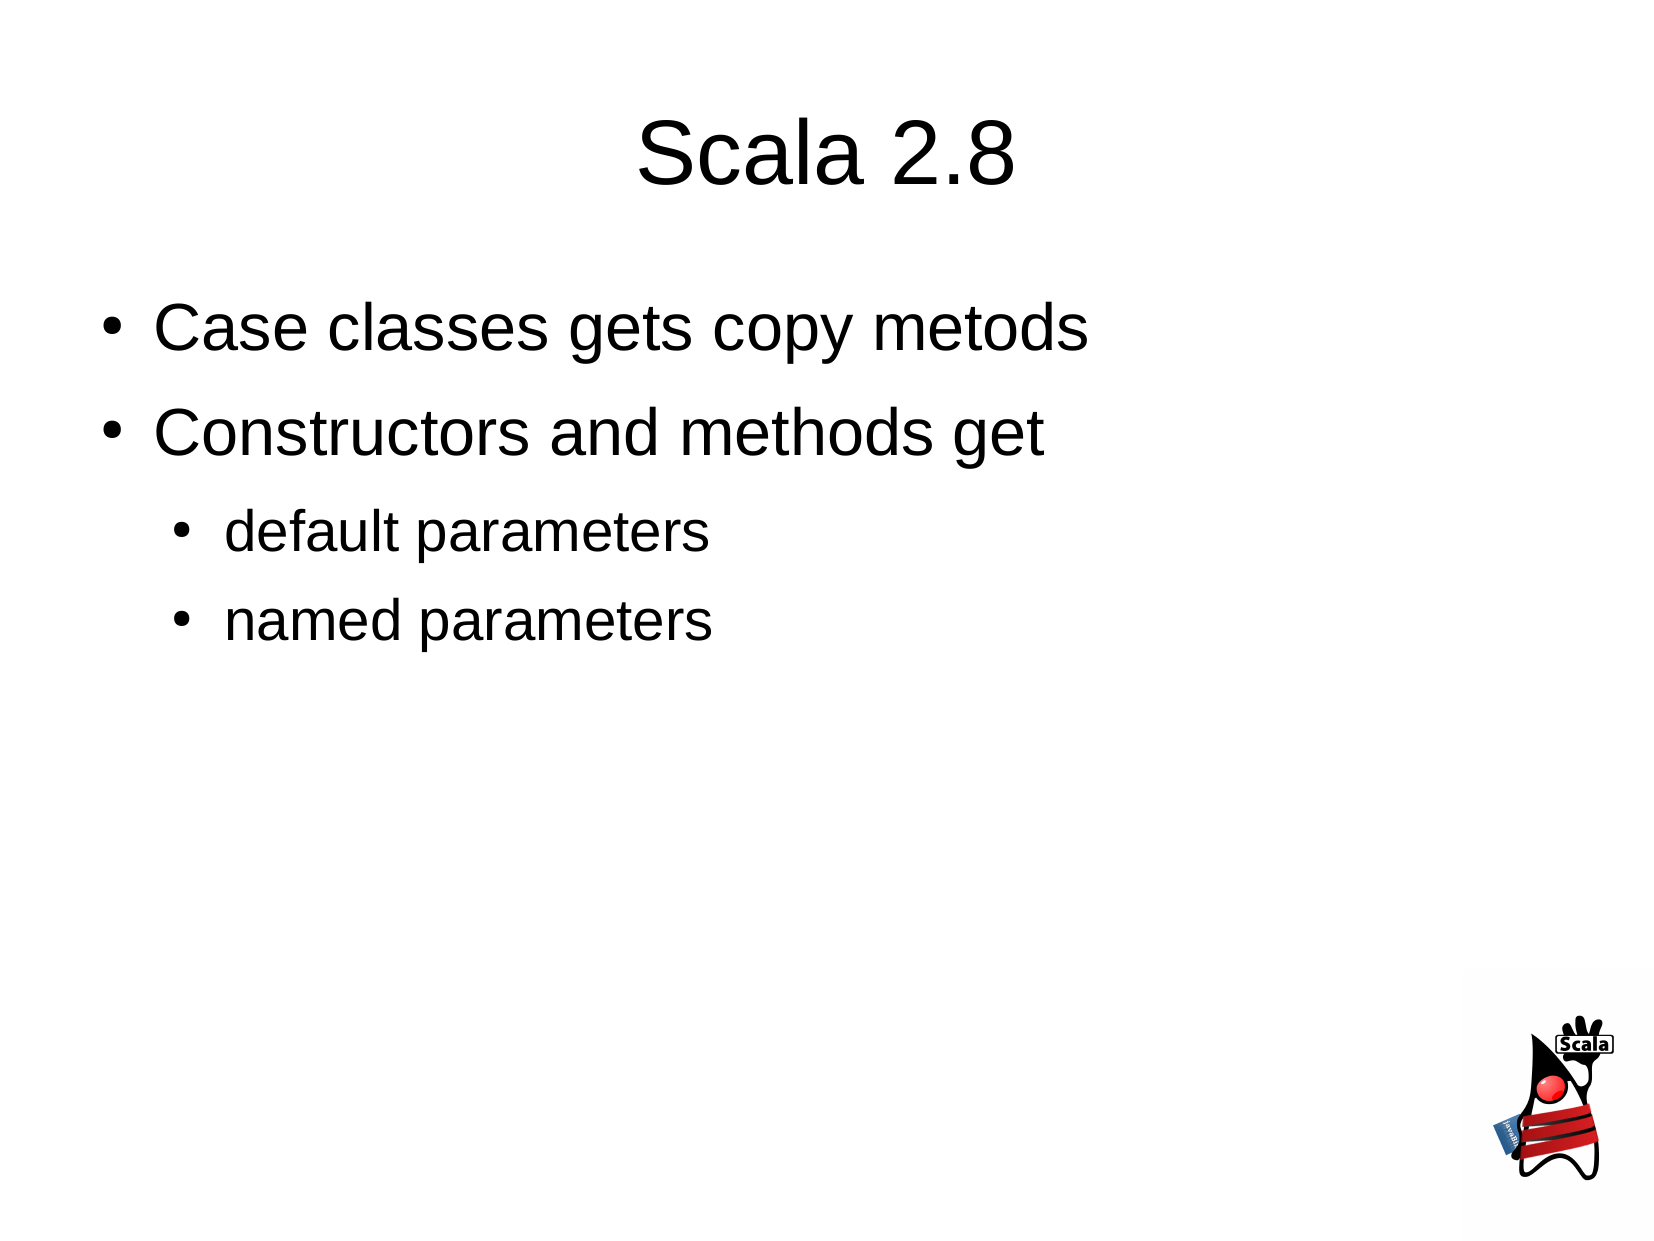

# Scala 2.8
Case classes gets copy metods
Constructors and methods get
default parameters
named parameters